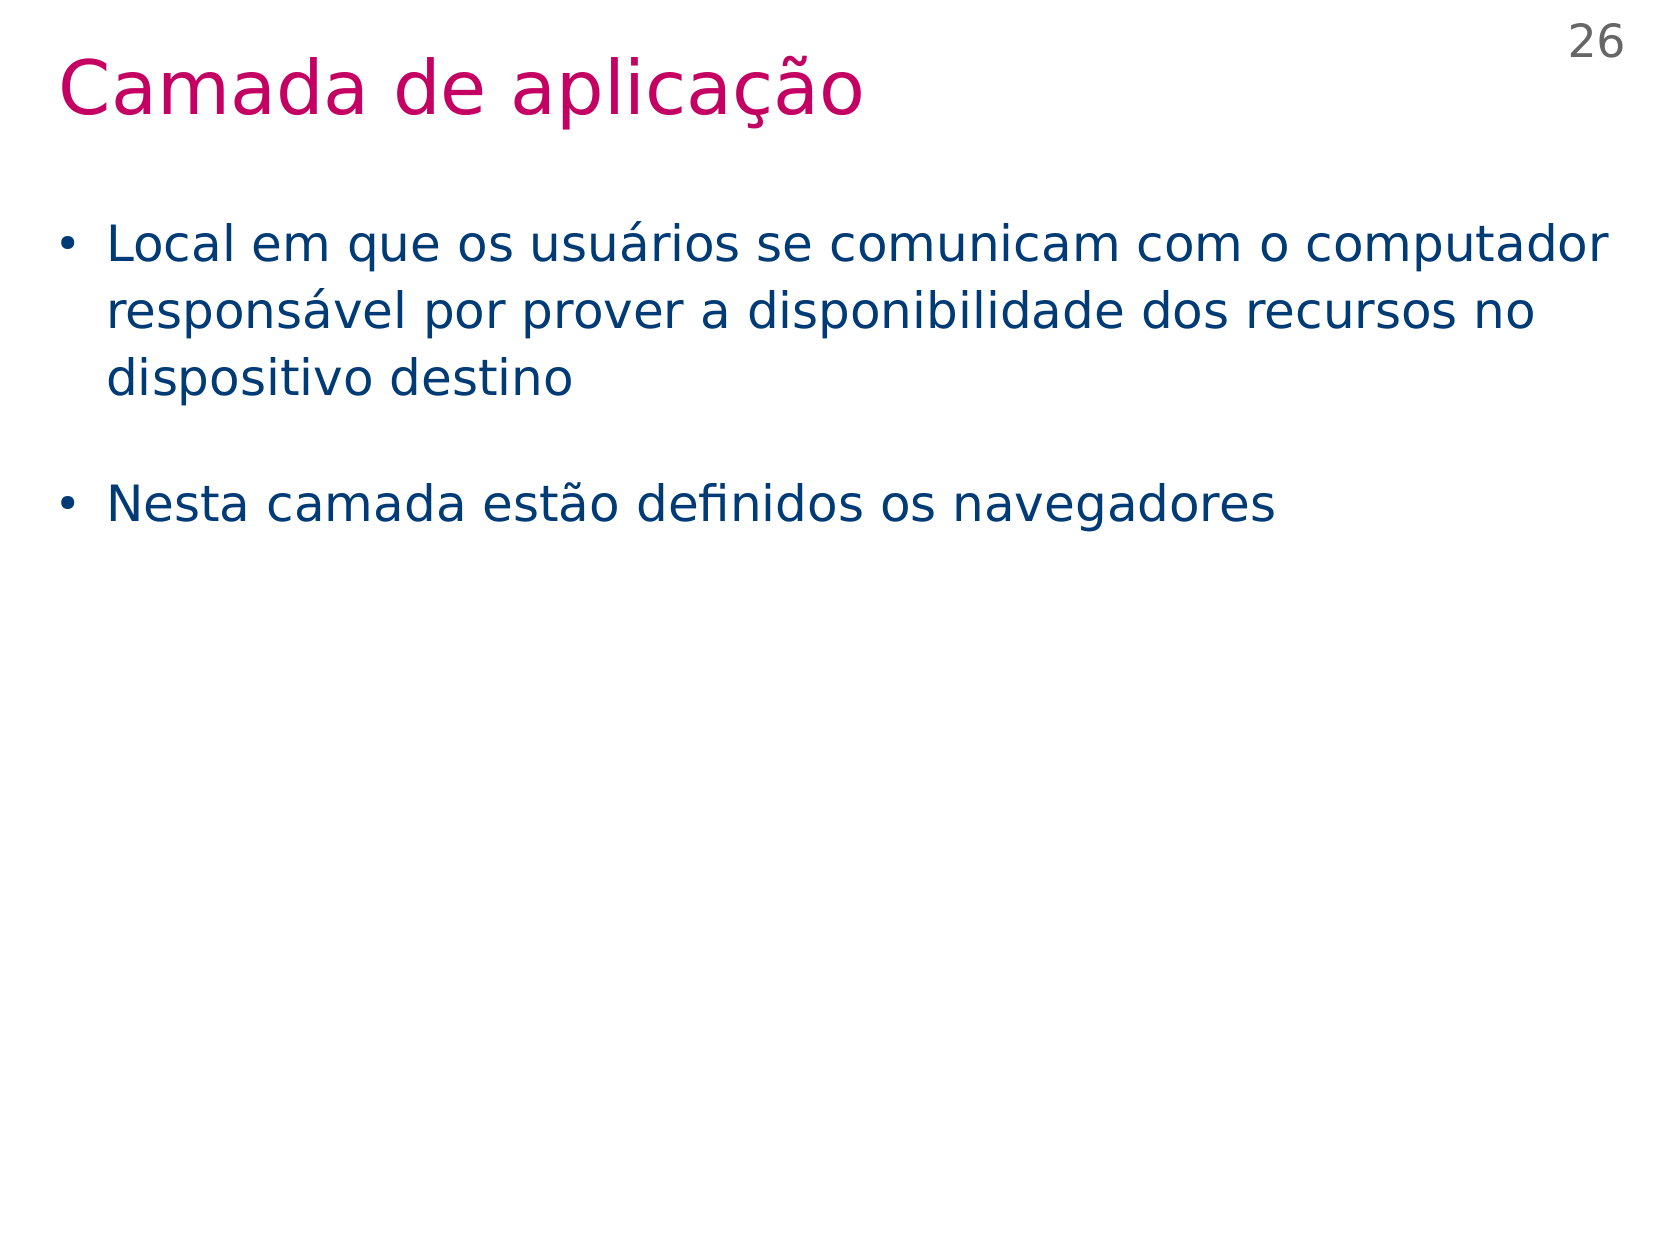

26
# Camada de aplicação
Local em que os usuários se comunicam com o computador responsável por prover a disponibilidade dos recursos no dispositivo destino
Nesta camada estão definidos os navegadores